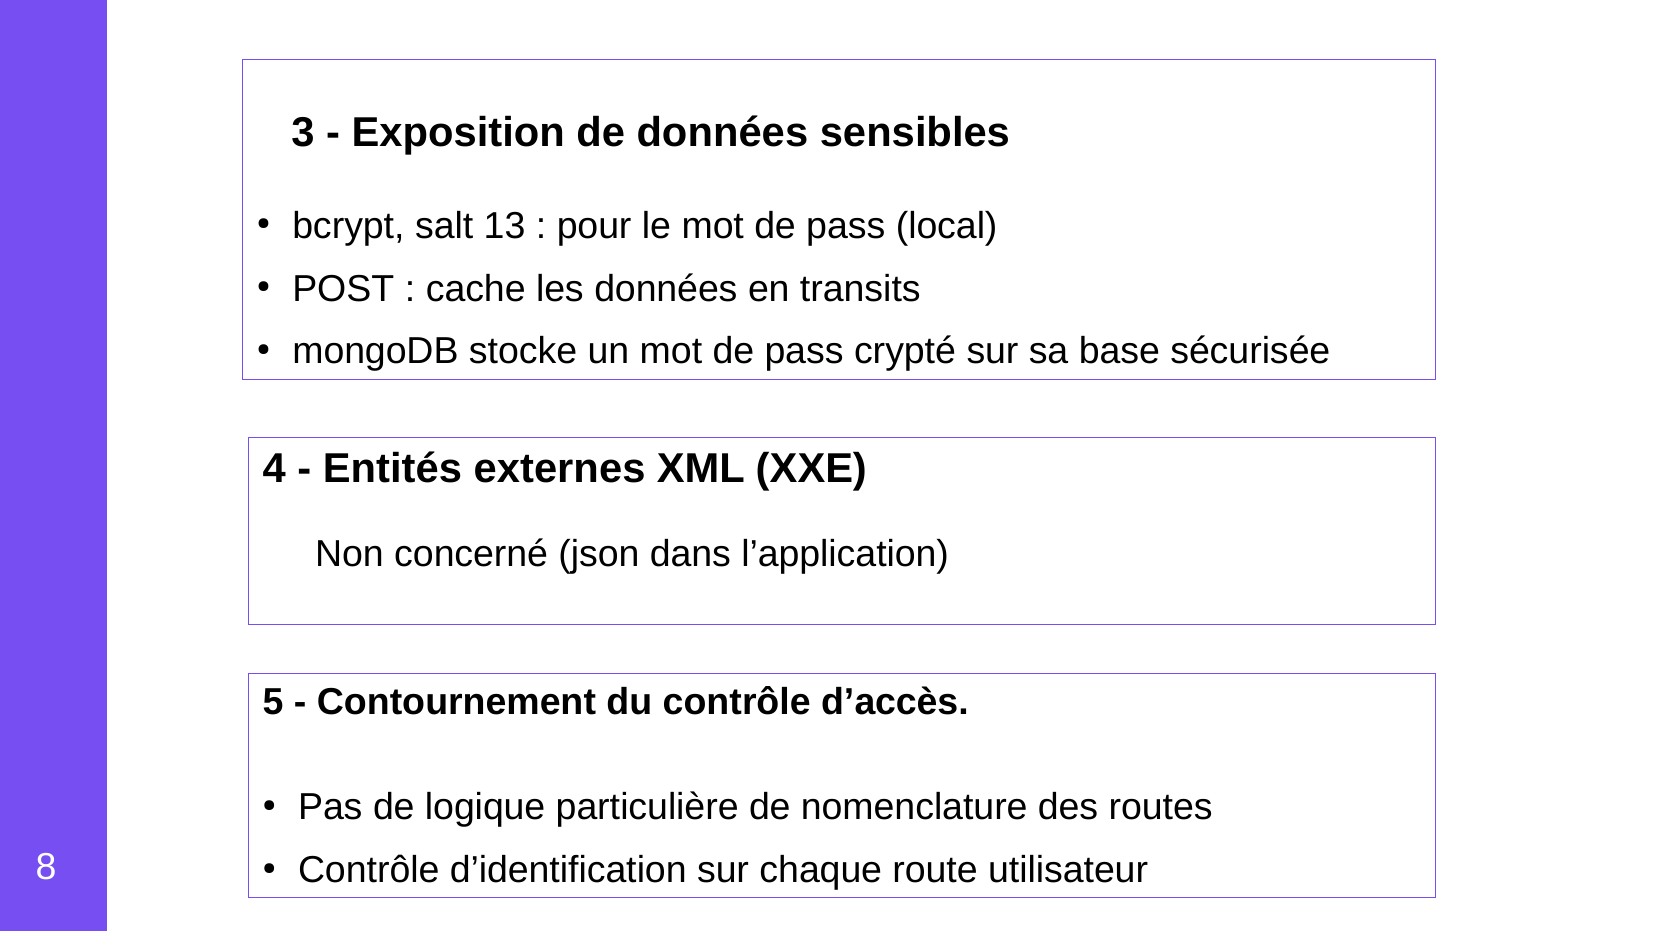

3 - Exposition de données sensibles
bcrypt, salt 13 : pour le mot de pass (local)
POST : cache les données en transits
mongoDB stocke un mot de pass crypté sur sa base sécurisée
4 - Entités externes XML (XXE)
 Non concerné (json dans l’application)
5 - Contournement du contrôle d’accès.
Pas de logique particulière de nomenclature des routes
Contrôle d’identification sur chaque route utilisateur